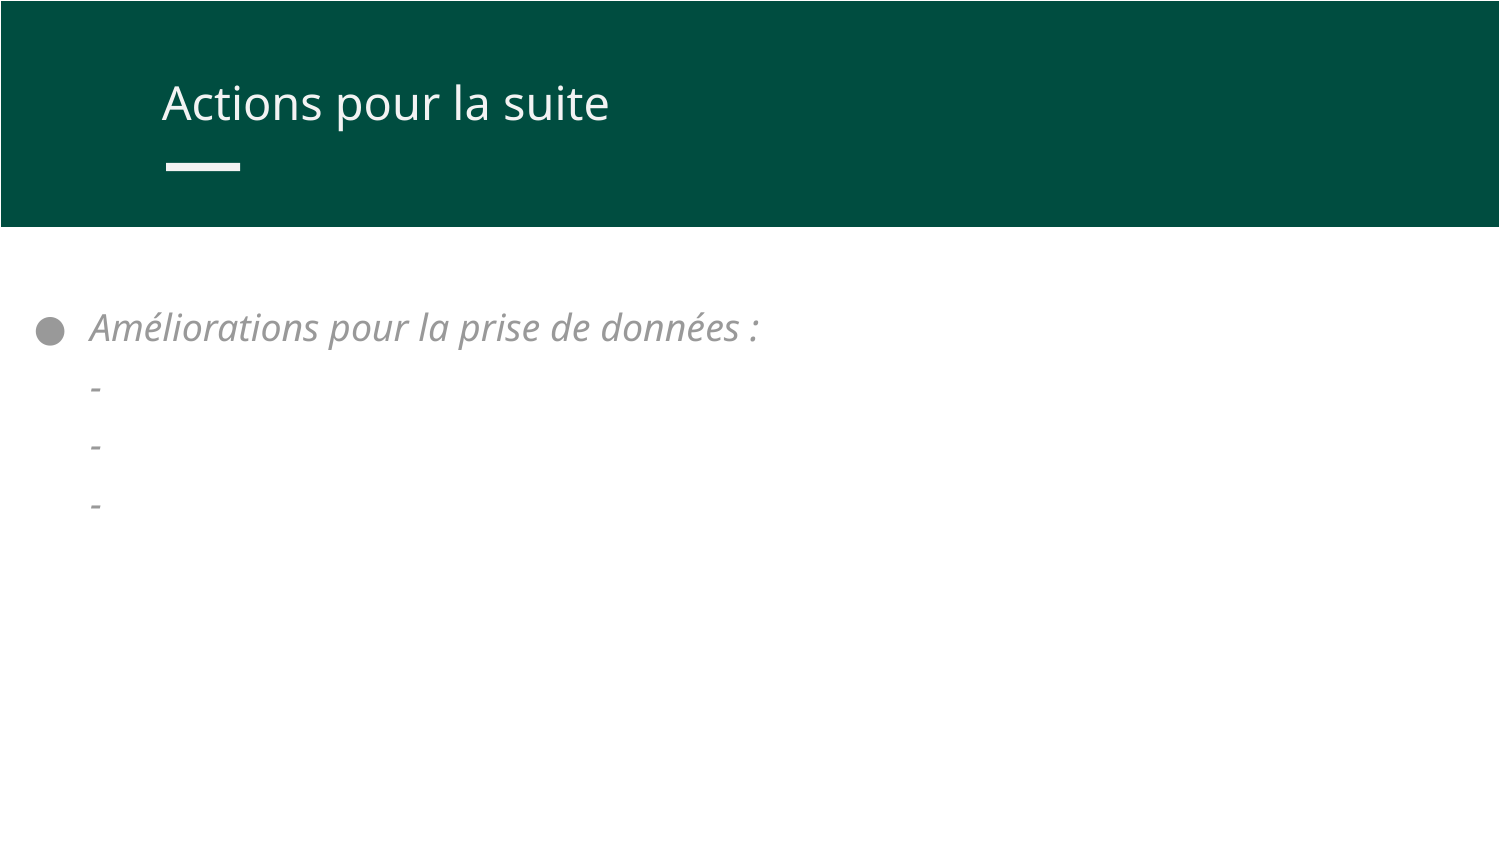

Actions pour la suite
# Améliorations pour la prise de données :
-
-
-